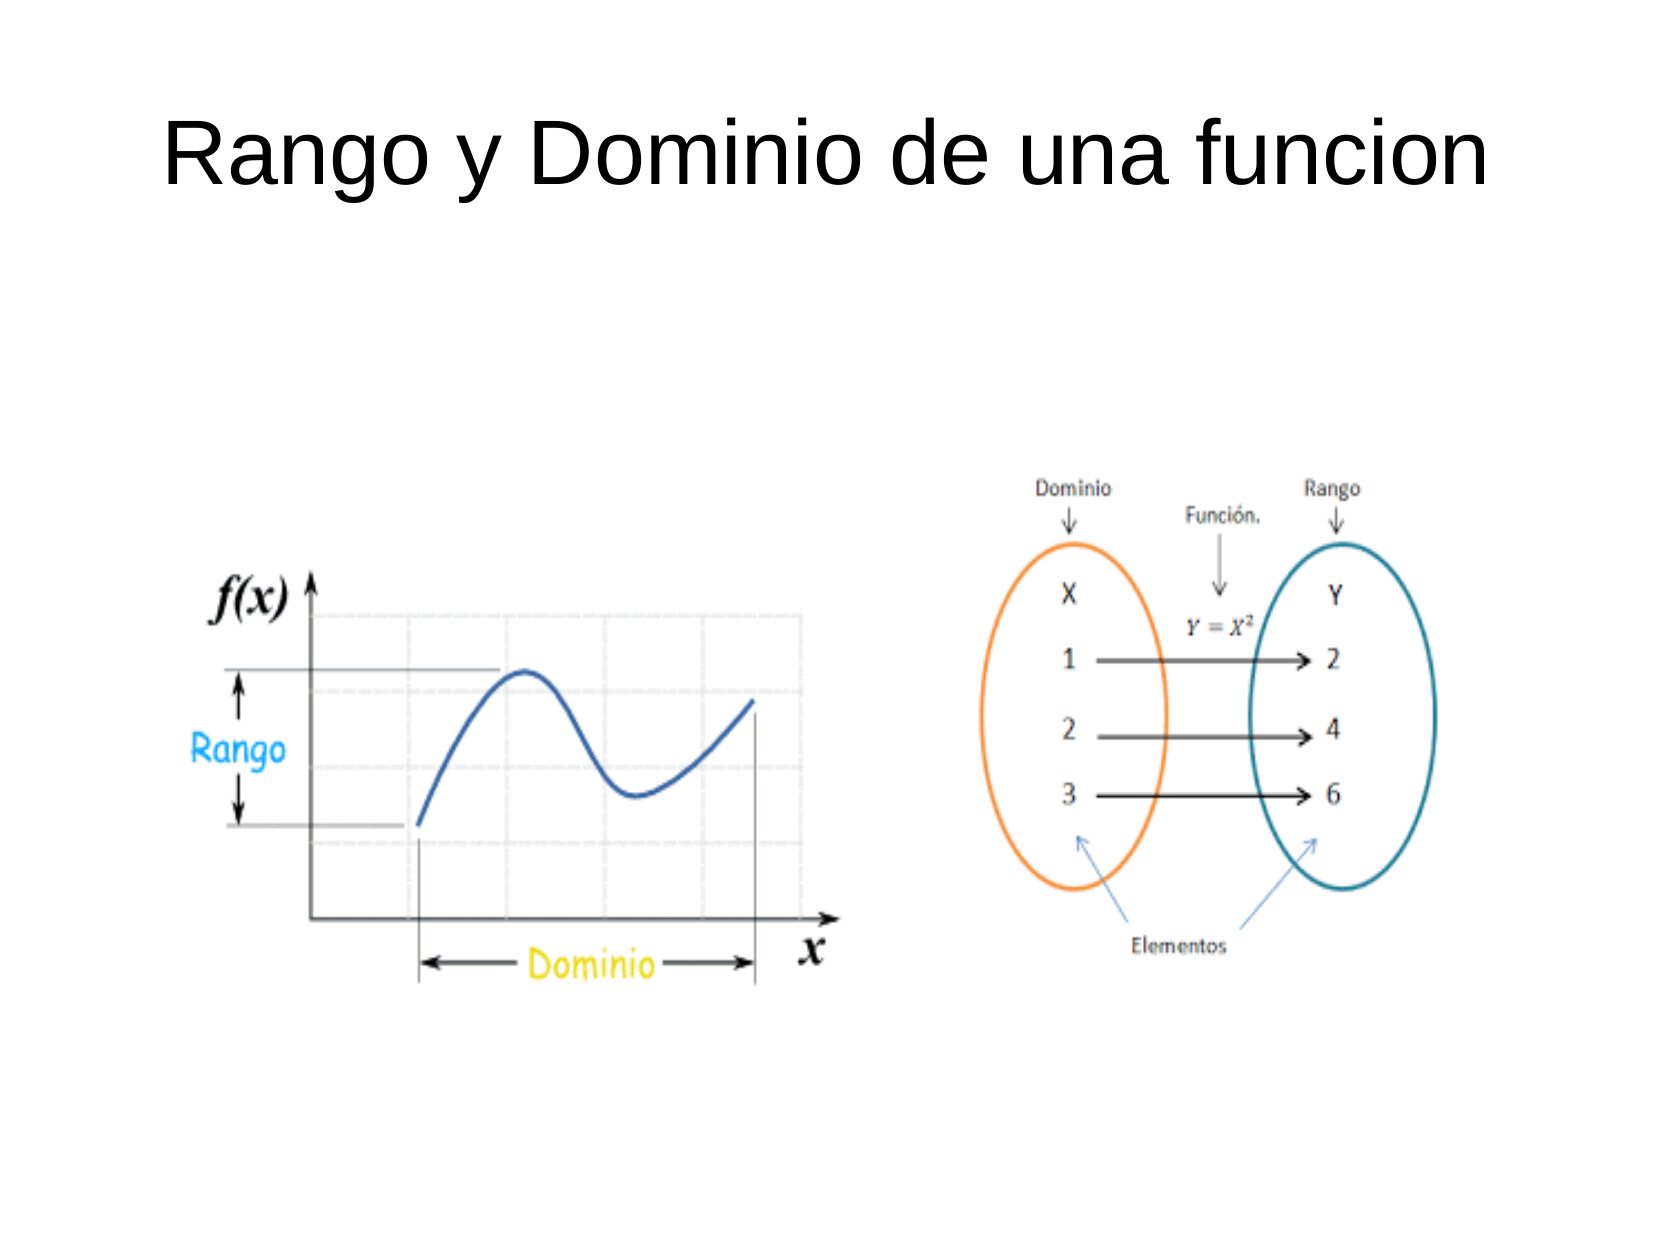

# Rango y Dominio de una funcion